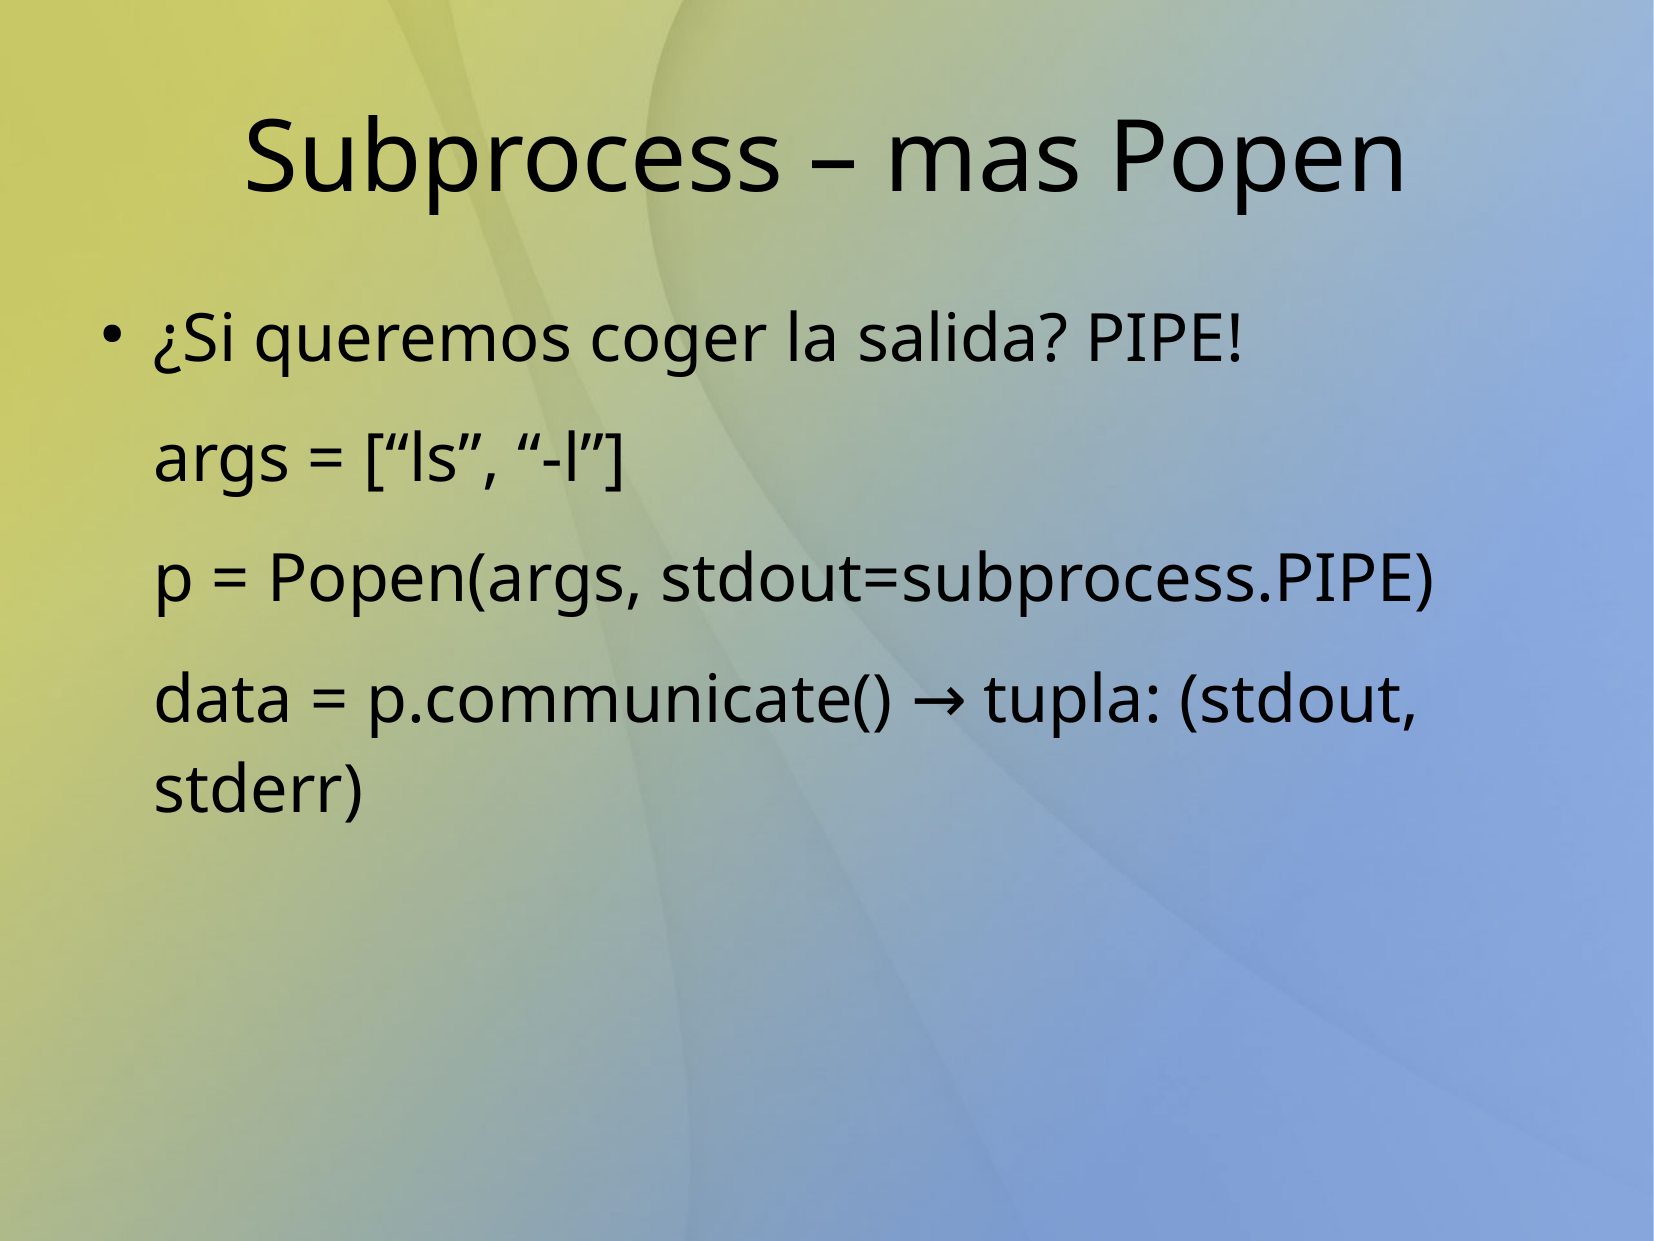

# Subprocess – mas Popen
¿Si queremos coger la salida? PIPE!
args = [“ls”, “-l”]
p = Popen(args, stdout=subprocess.PIPE)
data = p.communicate() → tupla: (stdout, stderr)